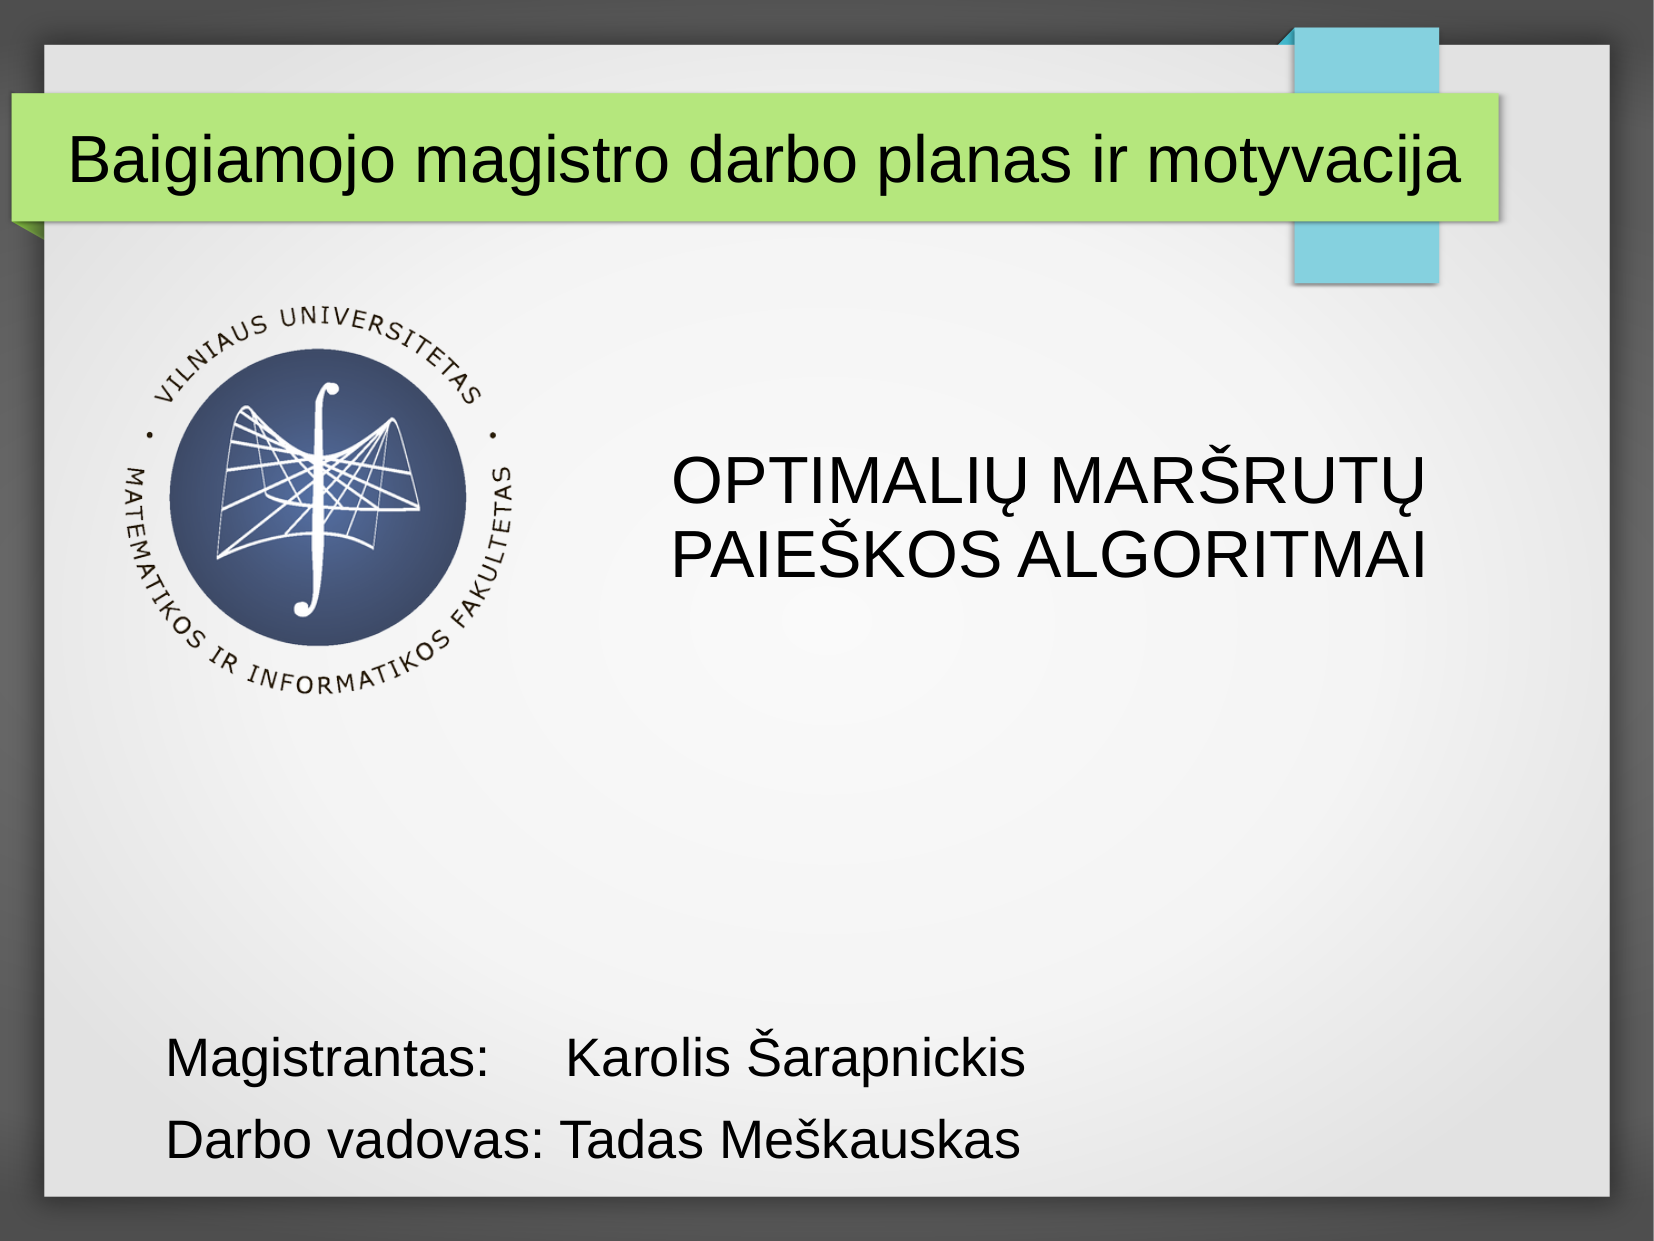

# Baigiamojo magistro darbo planas ir motyvacija
OPTIMALIŲ MARŠRUTŲ PAIEŠKOS ALGORITMAI
 Magistrantas: Karolis Šarapnickis
 Darbo vadovas: Tadas Meškauskas